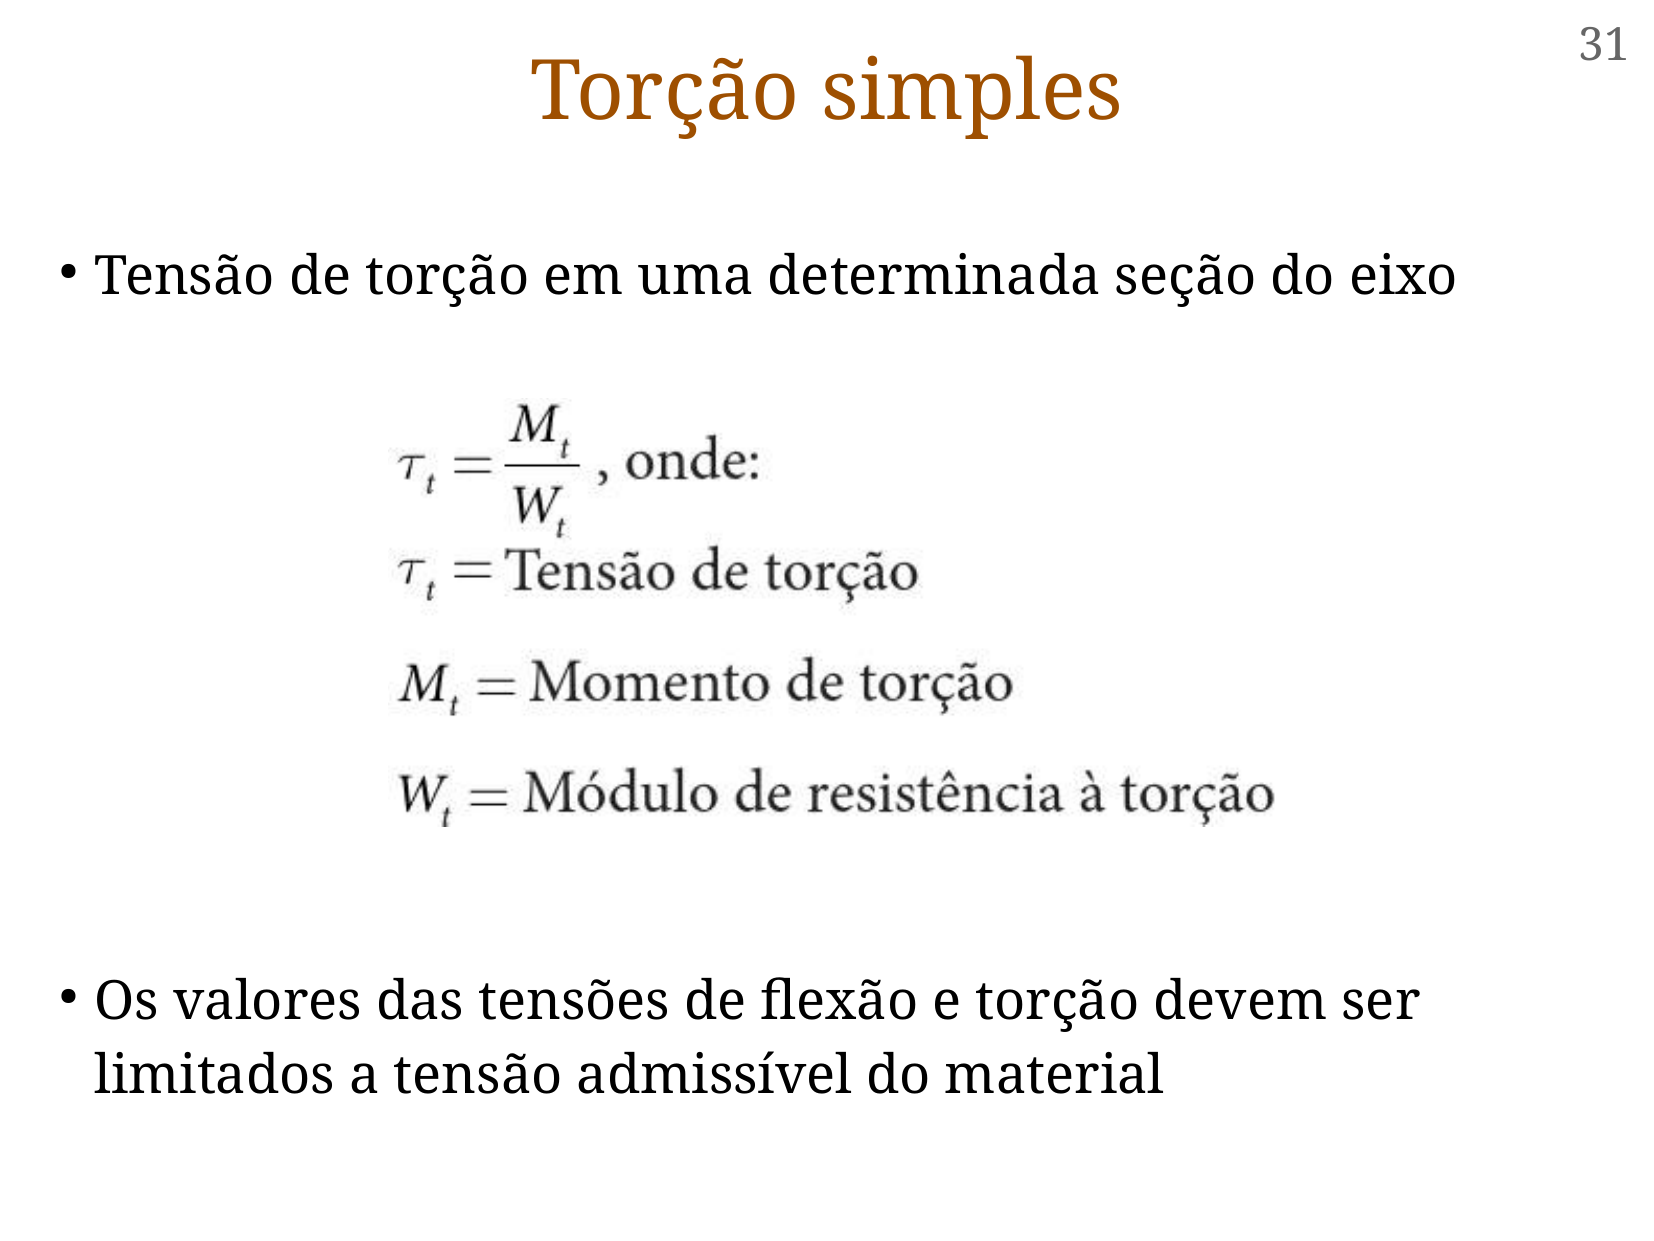

31
# Torção simples
Tensão de torção em uma determinada seção do eixo
Os valores das tensões de flexão e torção devem ser limitados a tensão admissível do material